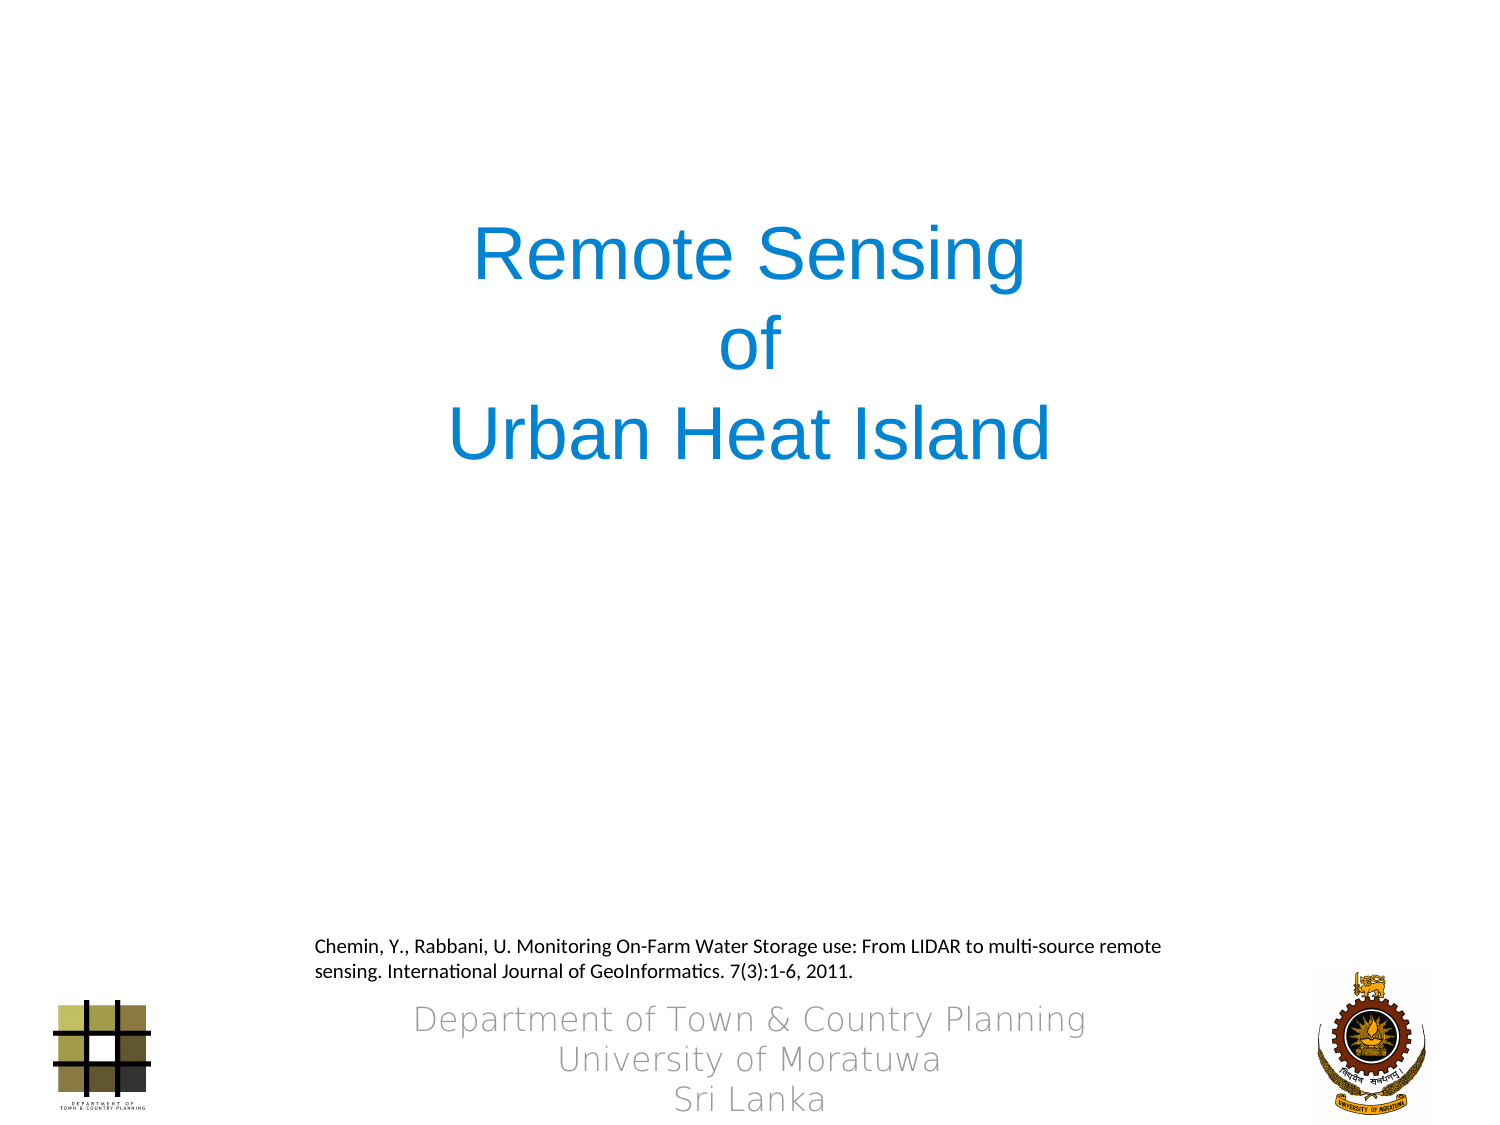

# Remote Sensing of Urban Heat Island
Chemin, Y., Rabbani, U. Monitoring On-Farm Water Storage use: From LIDAR to multi-source remote sensing. International Journal of GeoInformatics. 7(3):1-6, 2011.